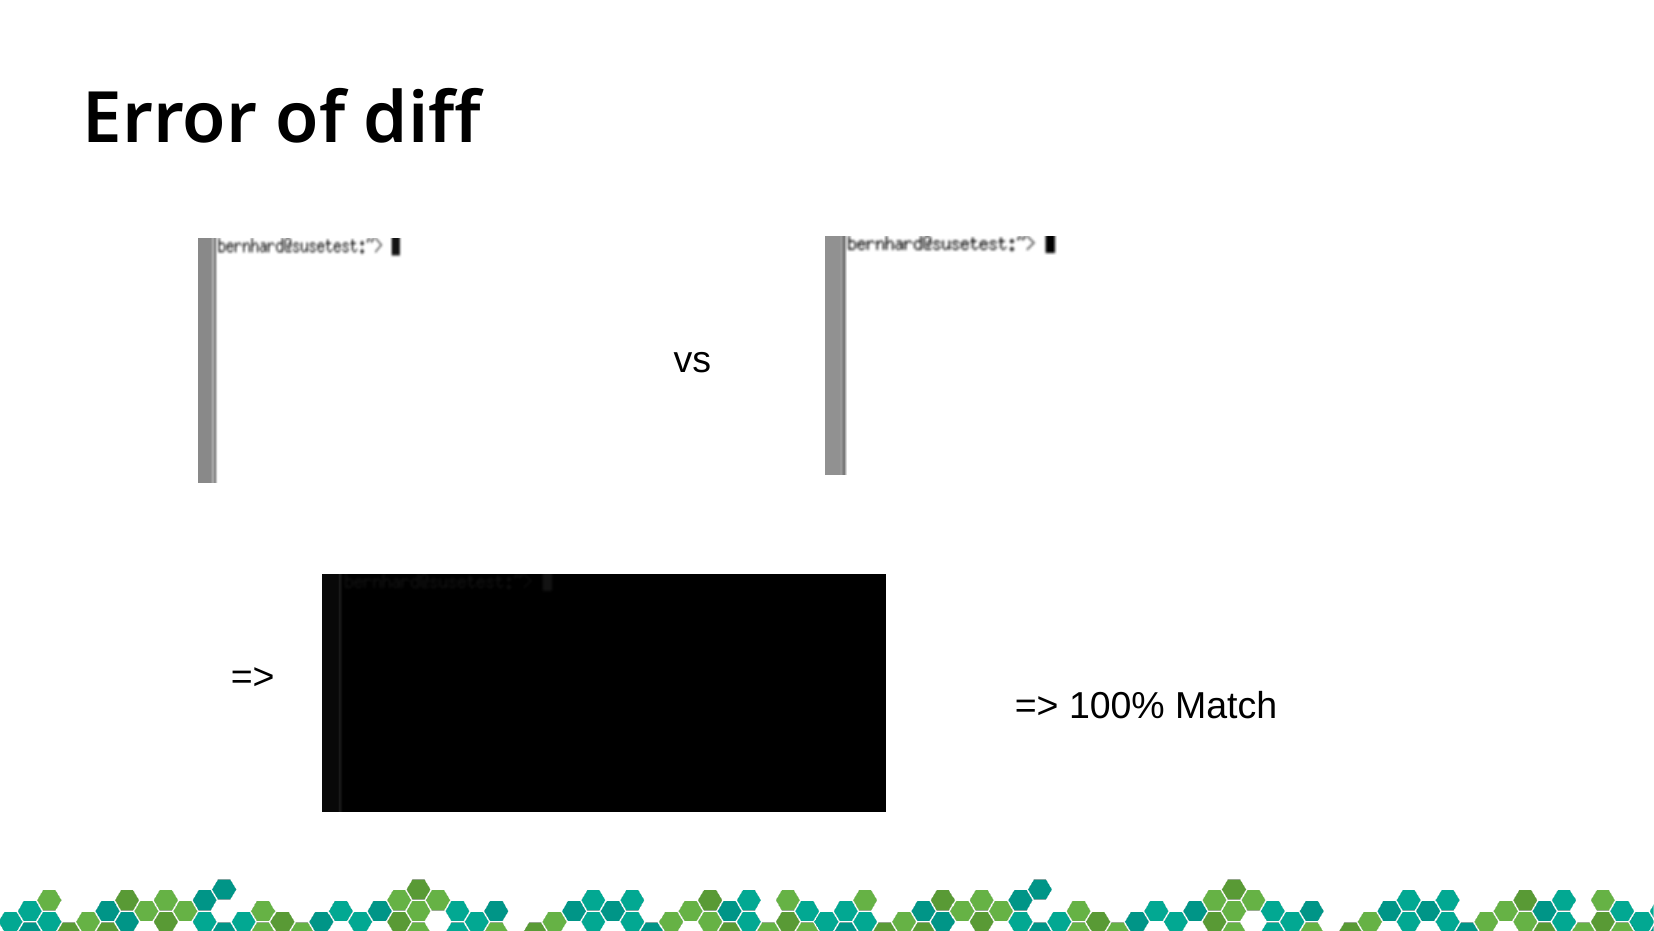

# Error of diff
vs
=>
=> 100% Match